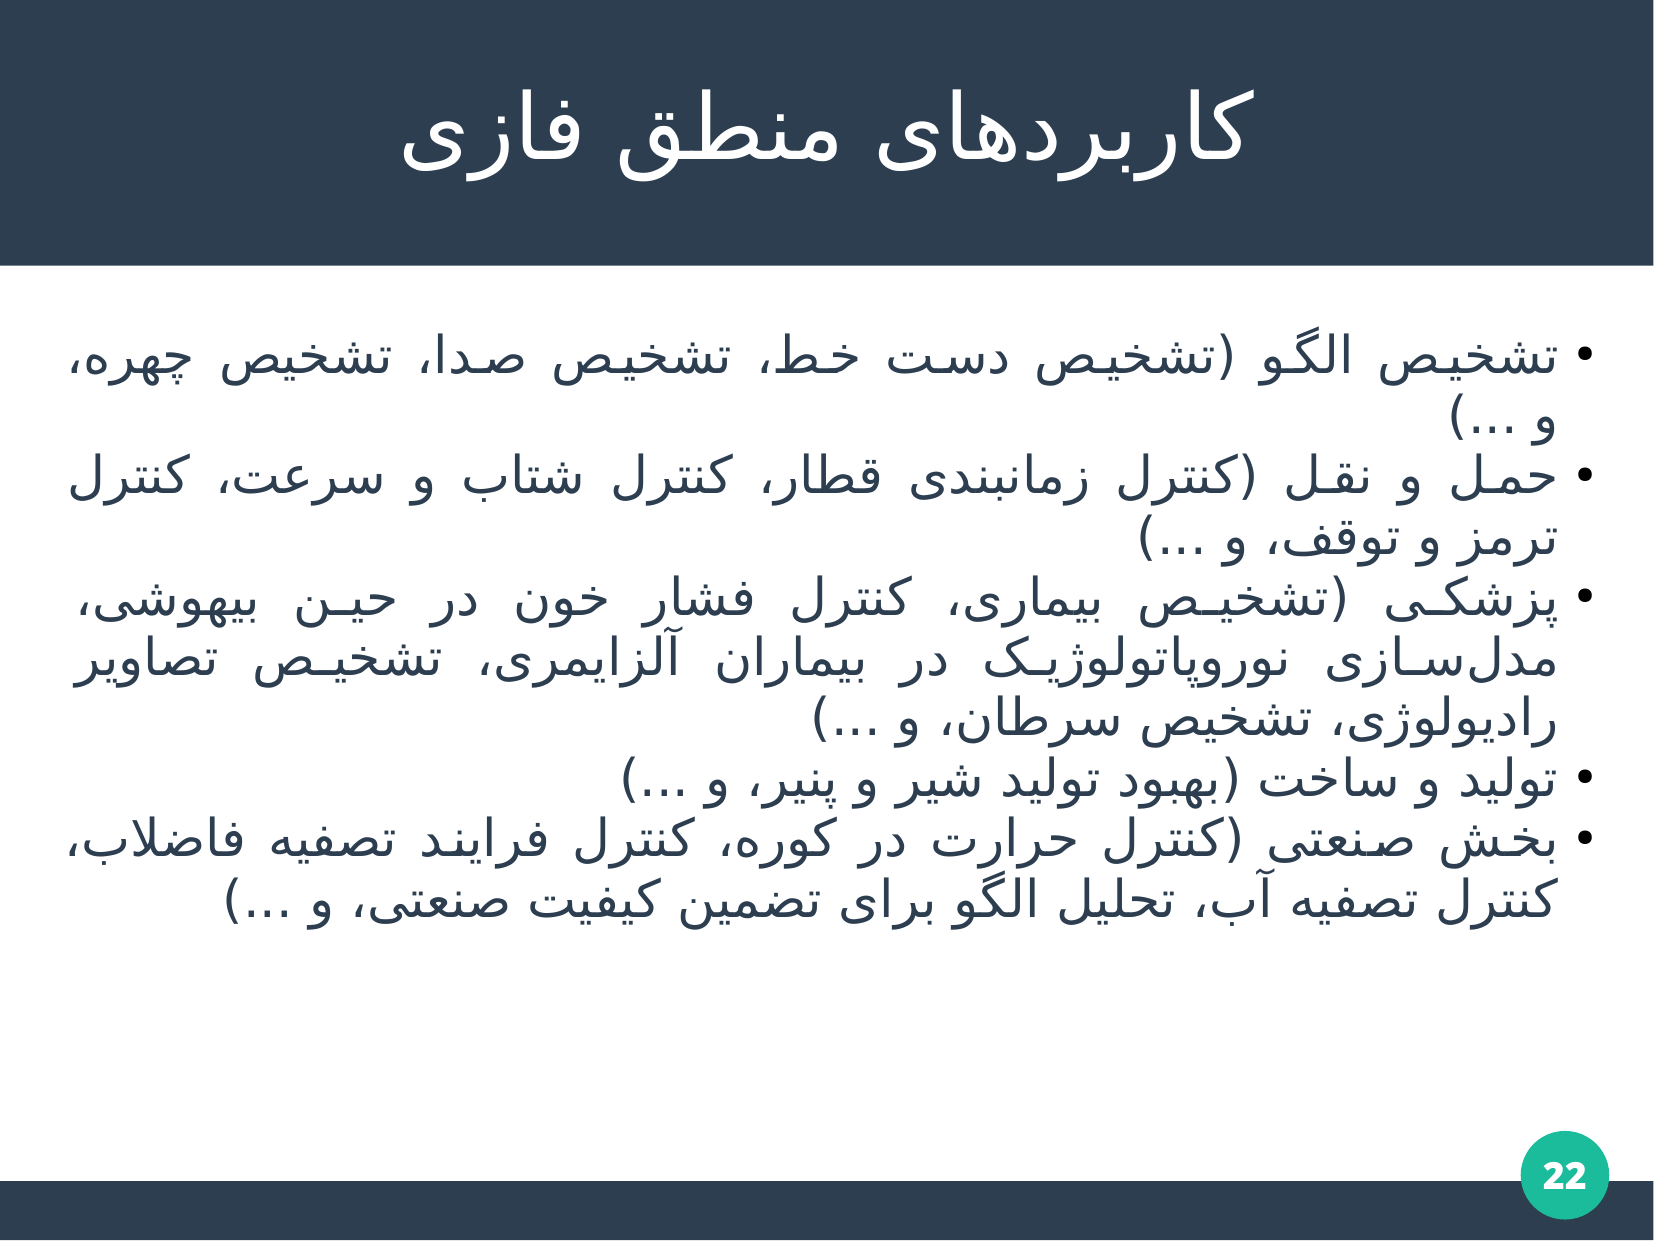

# کاربردهای منطق فازی
تشخیص الگو (تشخیص دست خط، تشخیص صدا، تشخیص چهره، و ...)
حمل و نقل (کنترل زمانبندی قطار، کنترل شتاب و سرعت، کنترل ترمز و توقف، و ...)
پزشکی (تشخیص بیماری، کنترل فشار خون در حین بیهوشی، مدل‌سازی نوروپاتولوژیک در بیماران آلزایمری، تشخیص تصاویر رادیولوژی، تشخیص سرطان، و ...)
تولید و ساخت (بهبود تولید شیر و پنیر، و ...)
بخش صنعتی (کنترل حرارت در کوره، کنترل فرایند تصفیه فاضلاب، کنترل تصفیه آب، تحلیل الگو برای تضمین کیفیت صنعتی، و ...)
22